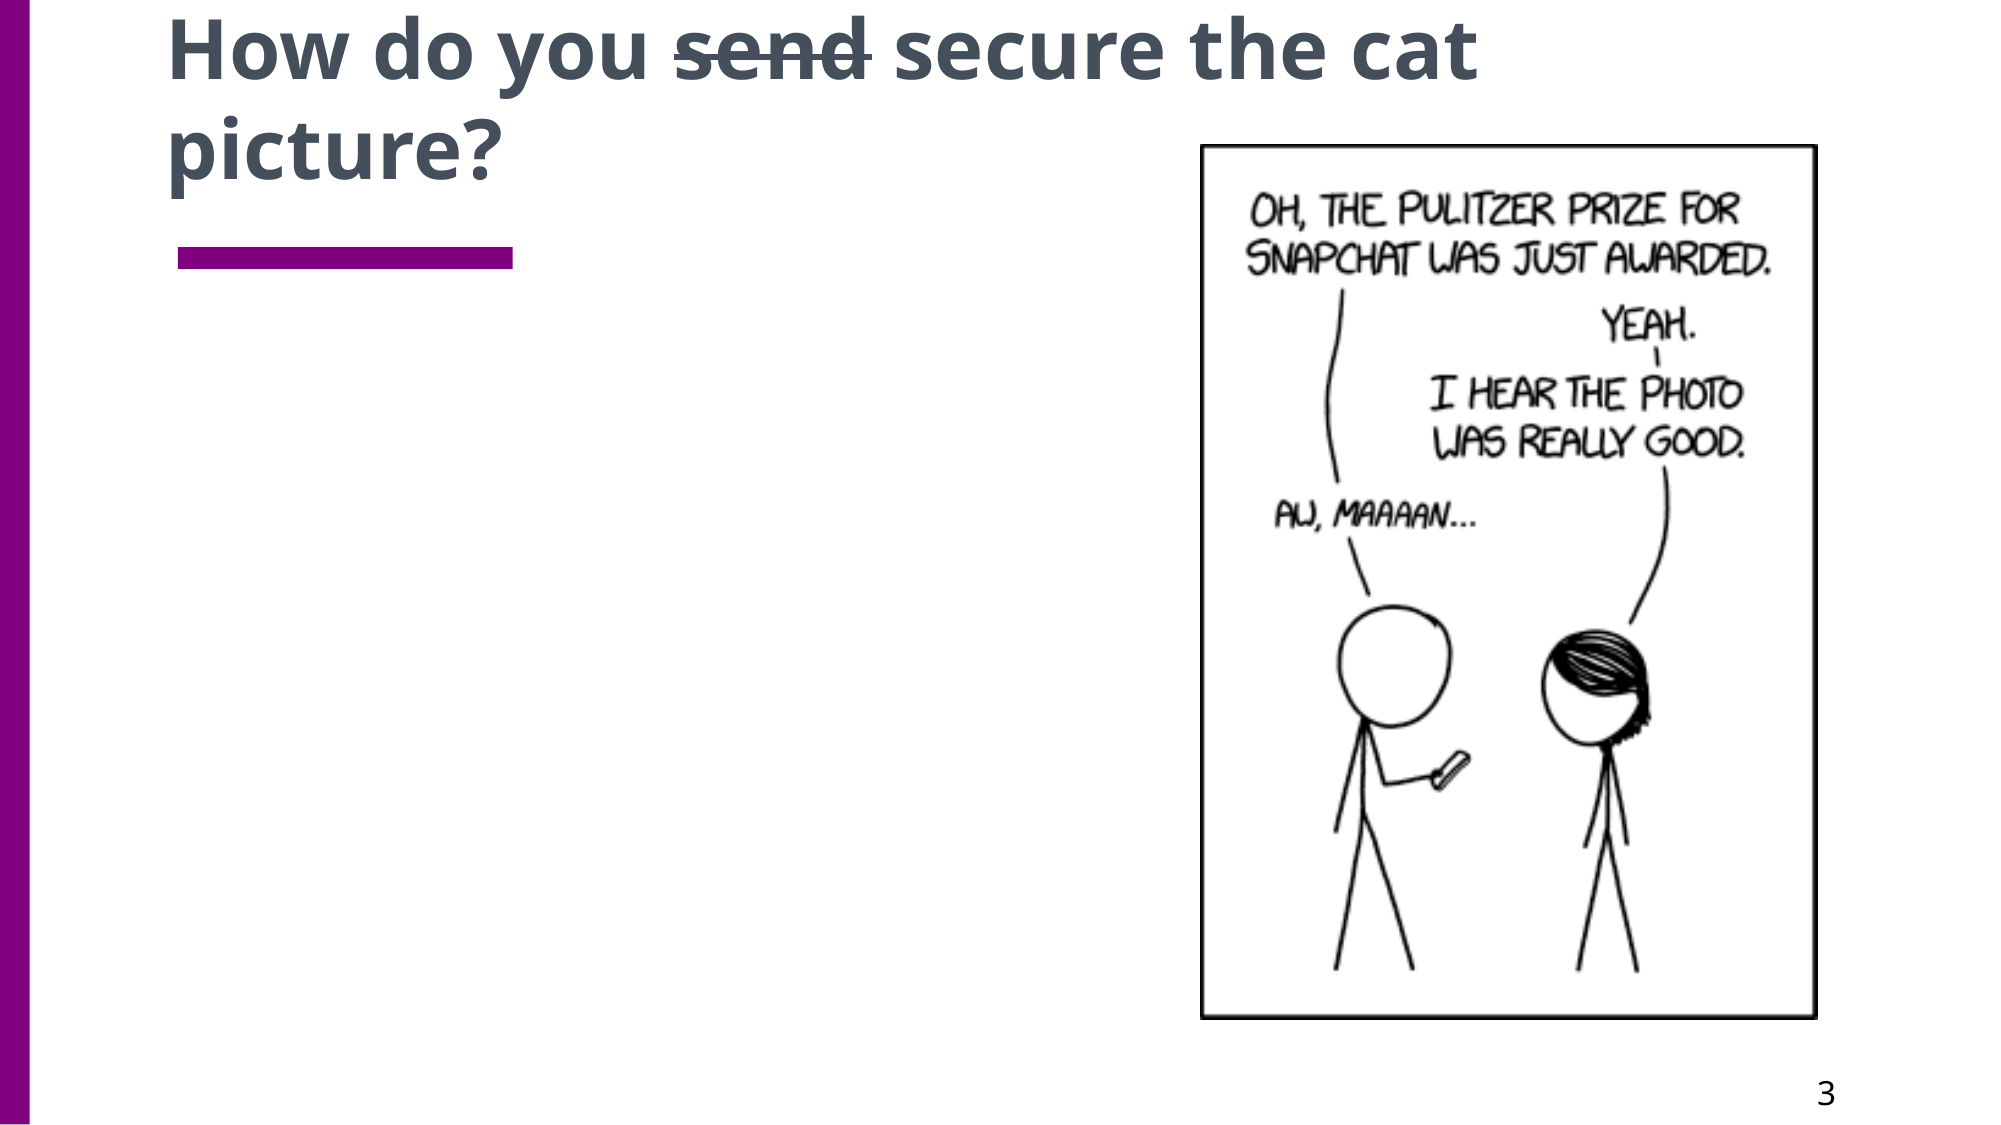

How do you send secure the cat picture?